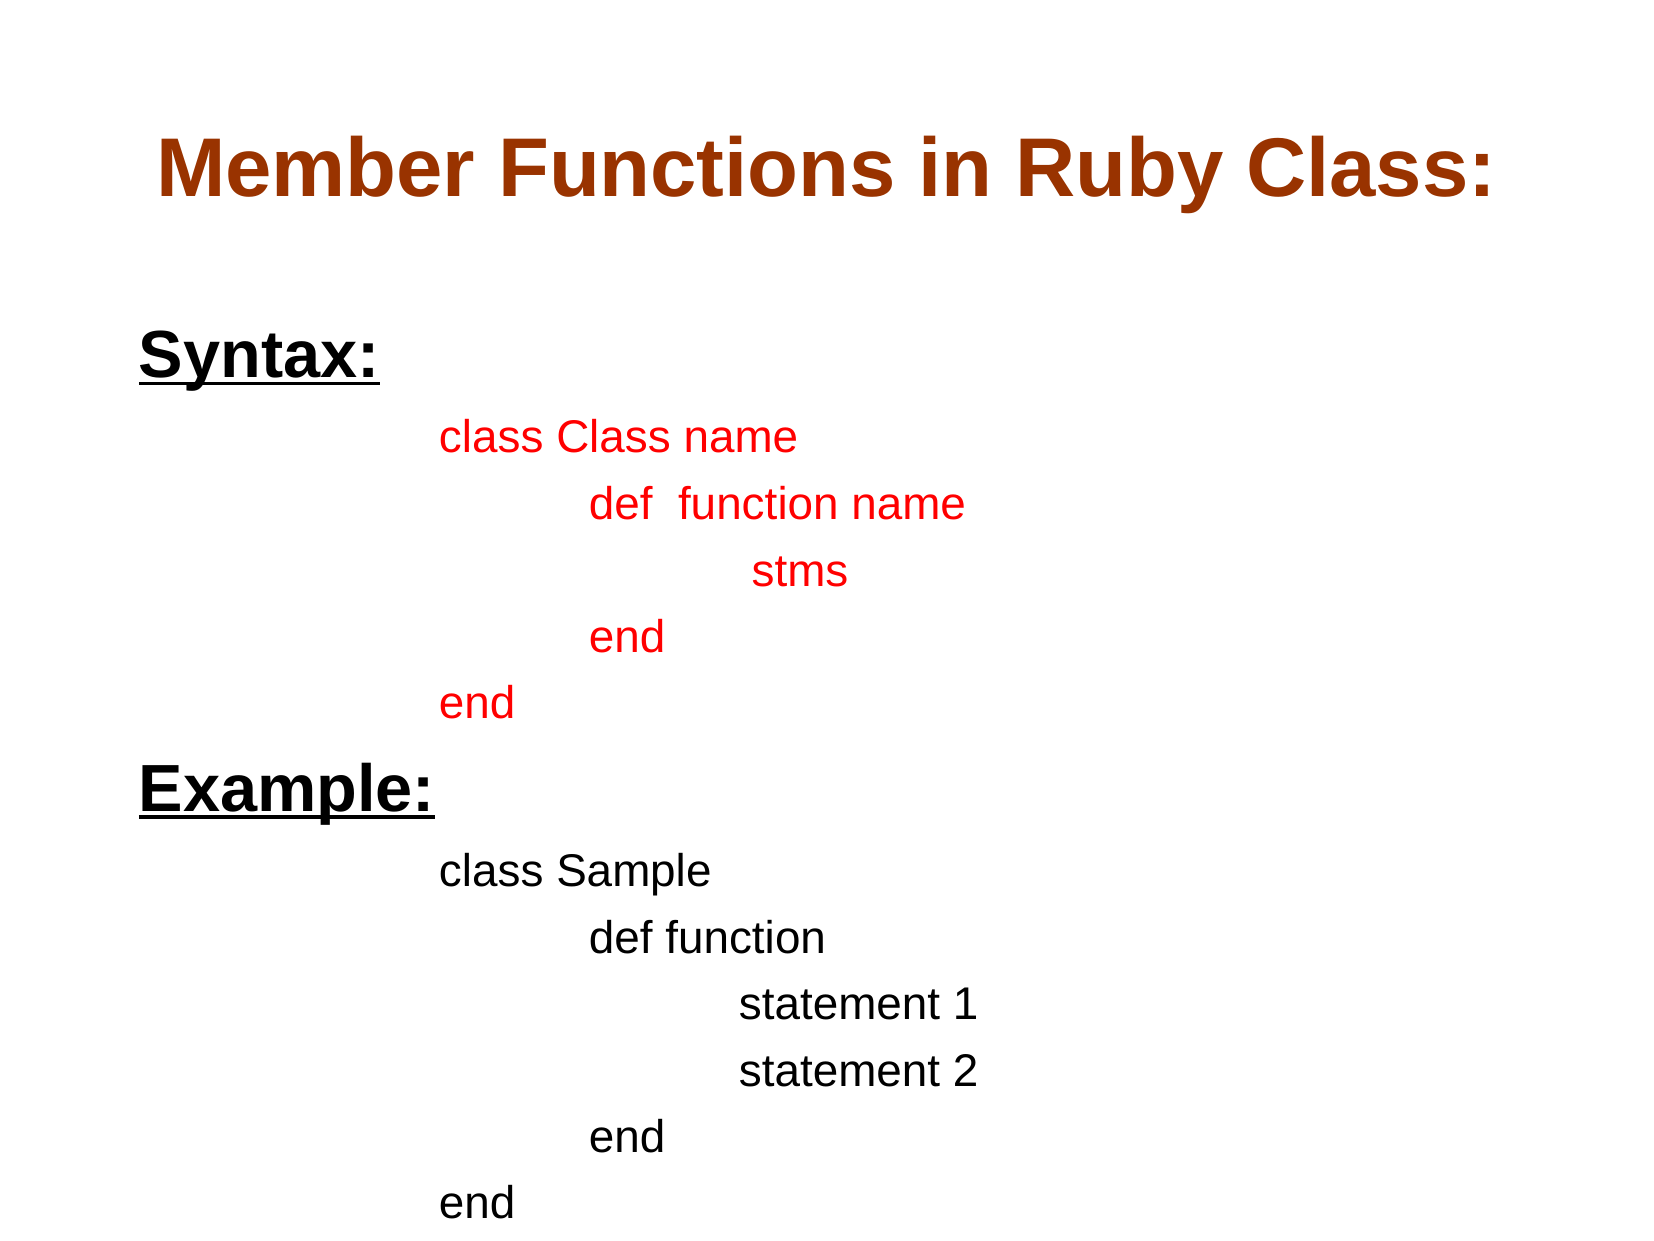

# Member Functions in Ruby Class:
Syntax:
			class Class name
				def function name
					 stms
				end
			end
Example:
			class Sample
				def function
					statement 1
					statement 2
				end
			end